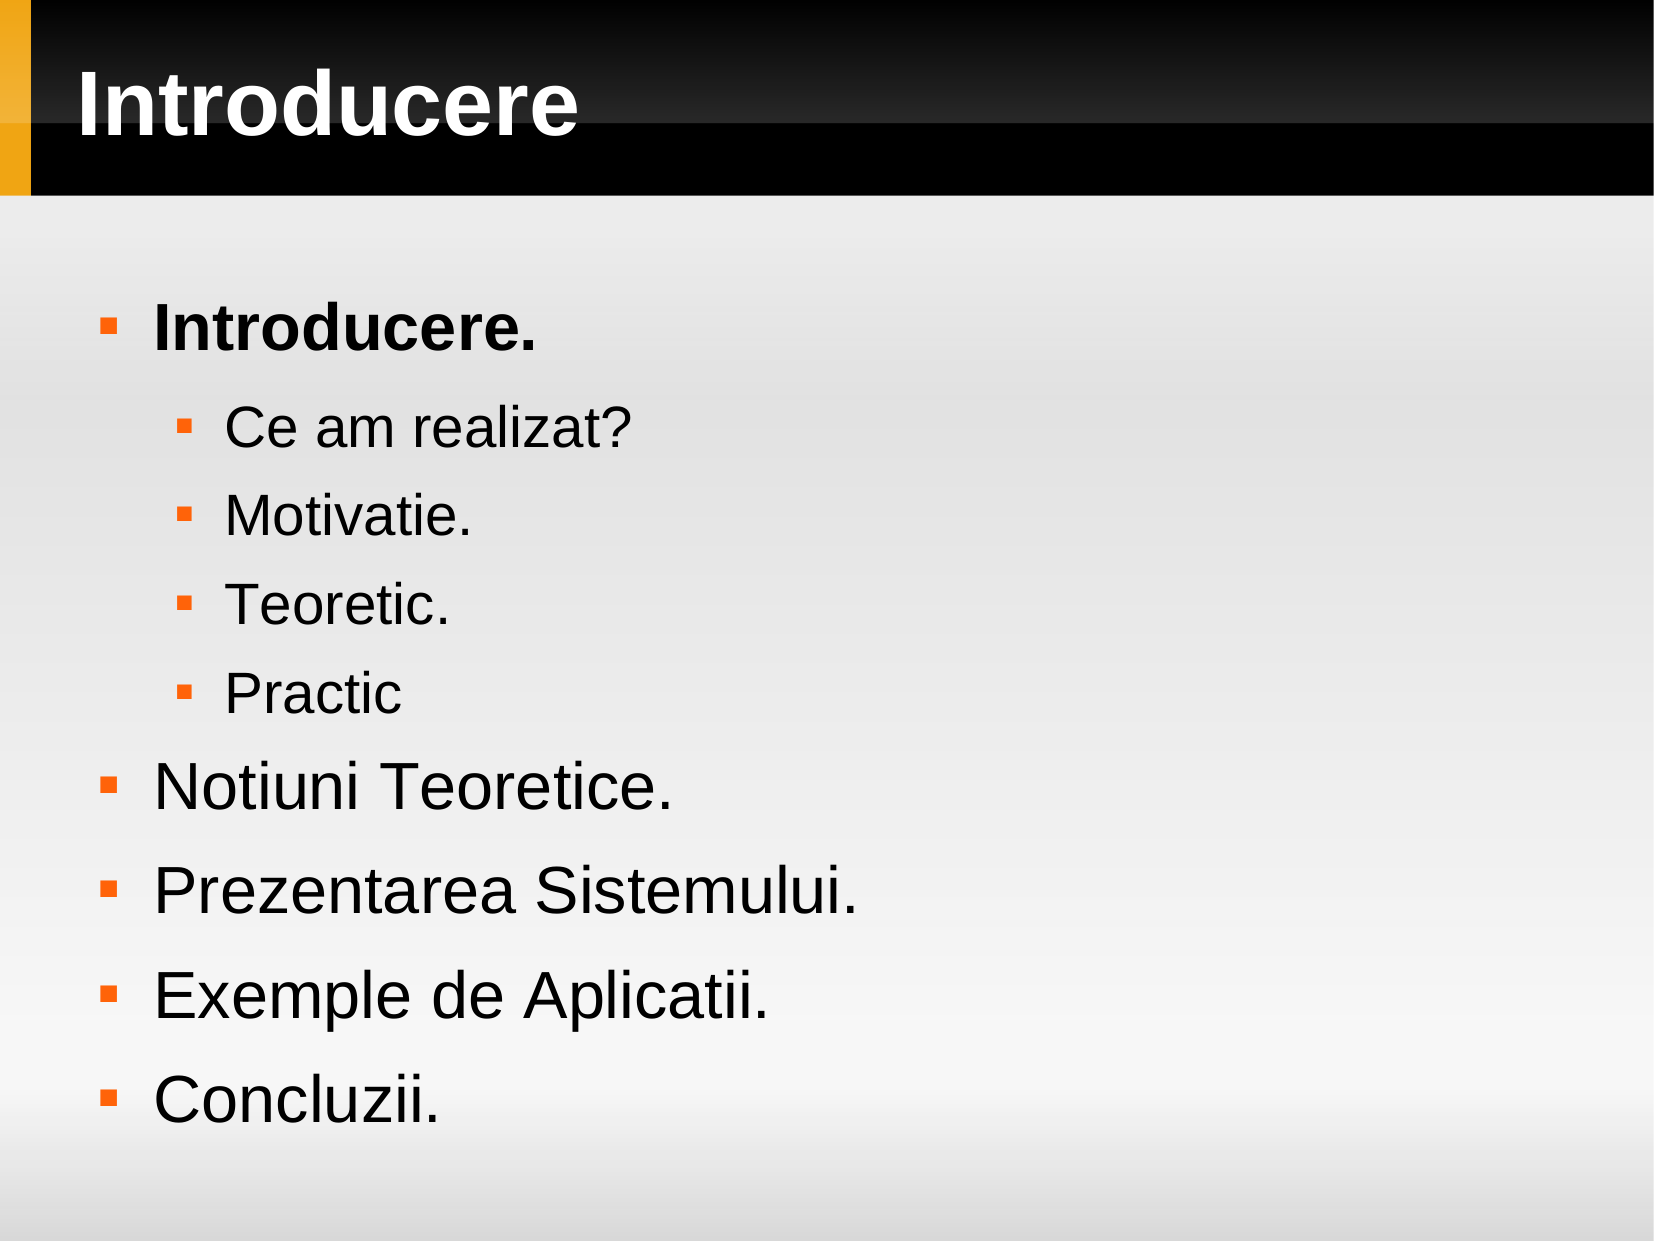

# Introducere
Introducere.
Ce am realizat?
Motivatie.
Teoretic.
Practic
Notiuni Teoretice.
Prezentarea Sistemului.
Exemple de Aplicatii.
Concluzii.